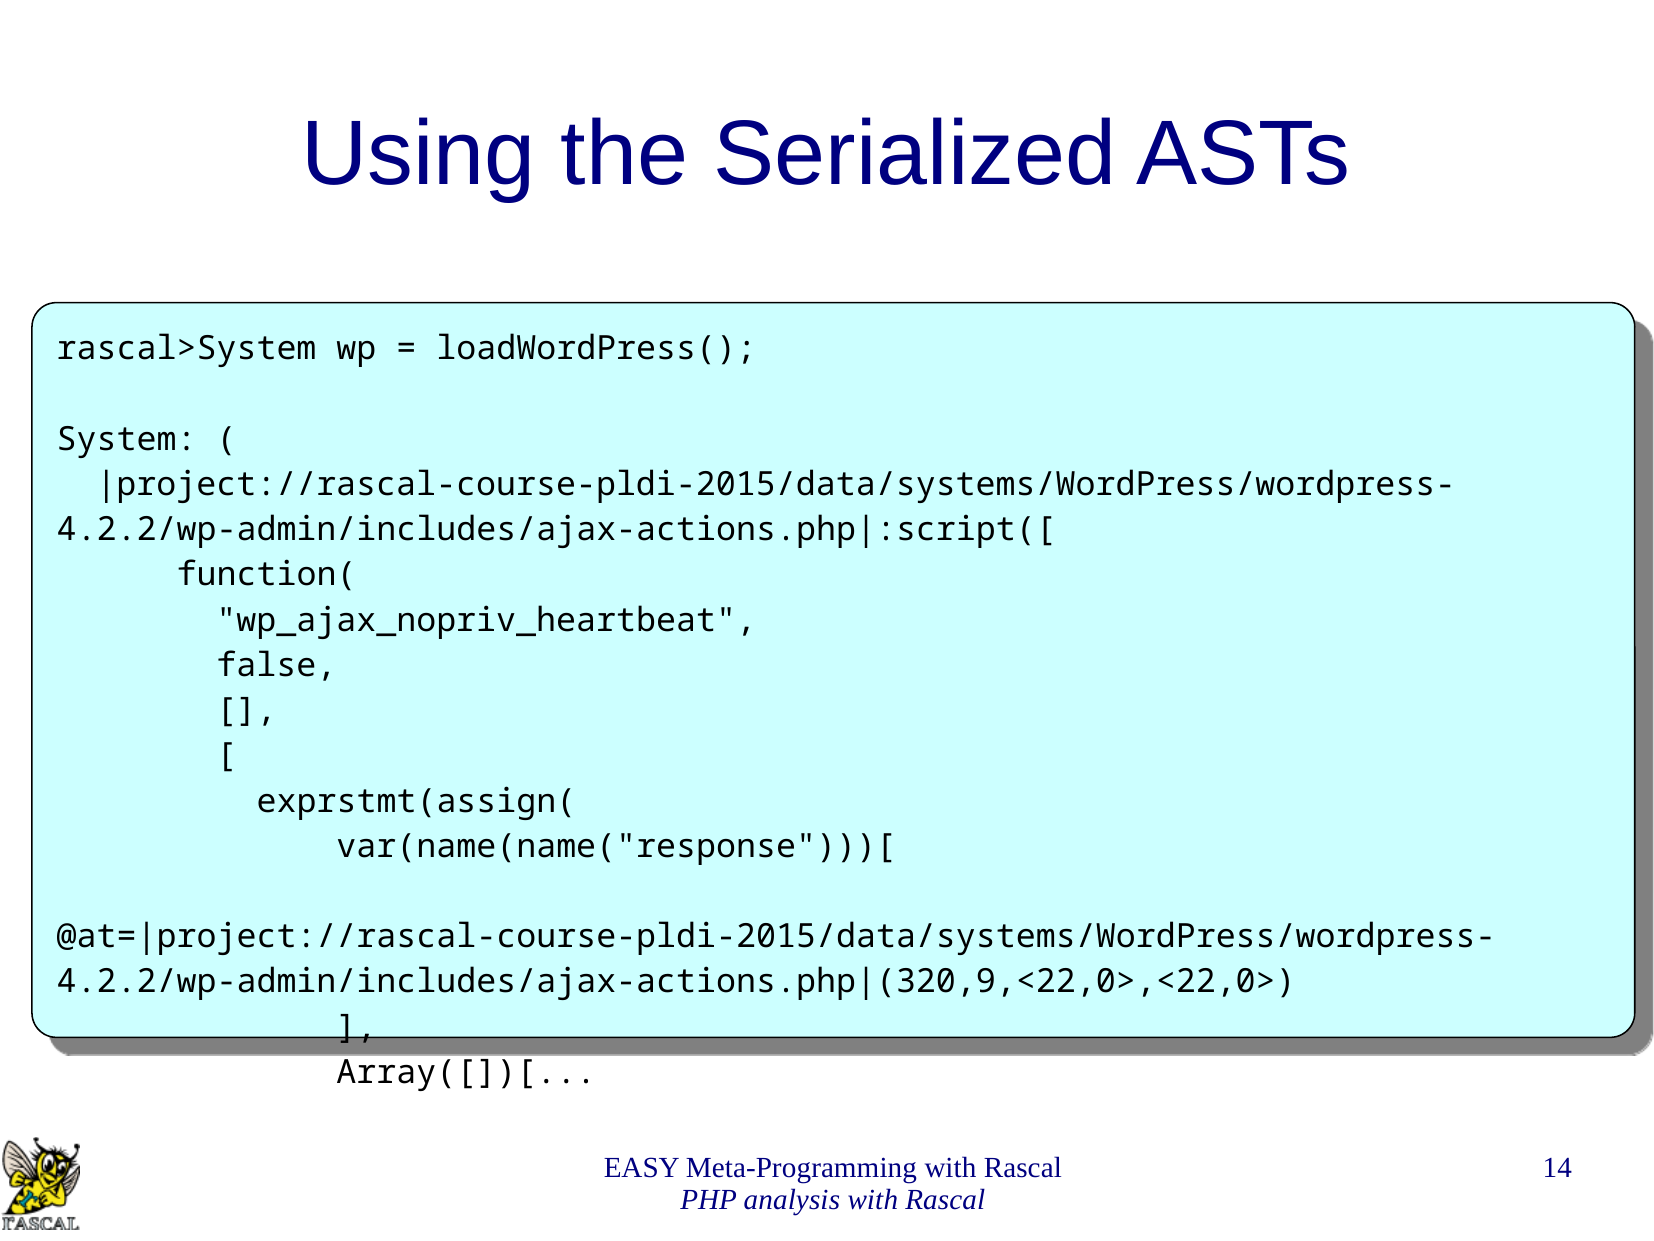

# Using the Serialized ASTs
rascal>System wp = loadWordPress();
System: (
 |project://rascal-course-pldi-2015/data/systems/WordPress/wordpress-4.2.2/wp-admin/includes/ajax-actions.php|:script([
 function(
 "wp_ajax_nopriv_heartbeat",
 false,
 [],
 [
 exprstmt(assign(
 var(name(name("response")))[
 @at=|project://rascal-course-pldi-2015/data/systems/WordPress/wordpress-4.2.2/wp-admin/includes/ajax-actions.php|(320,9,<22,0>,<22,0>)
 ],
 Array([])[...
14